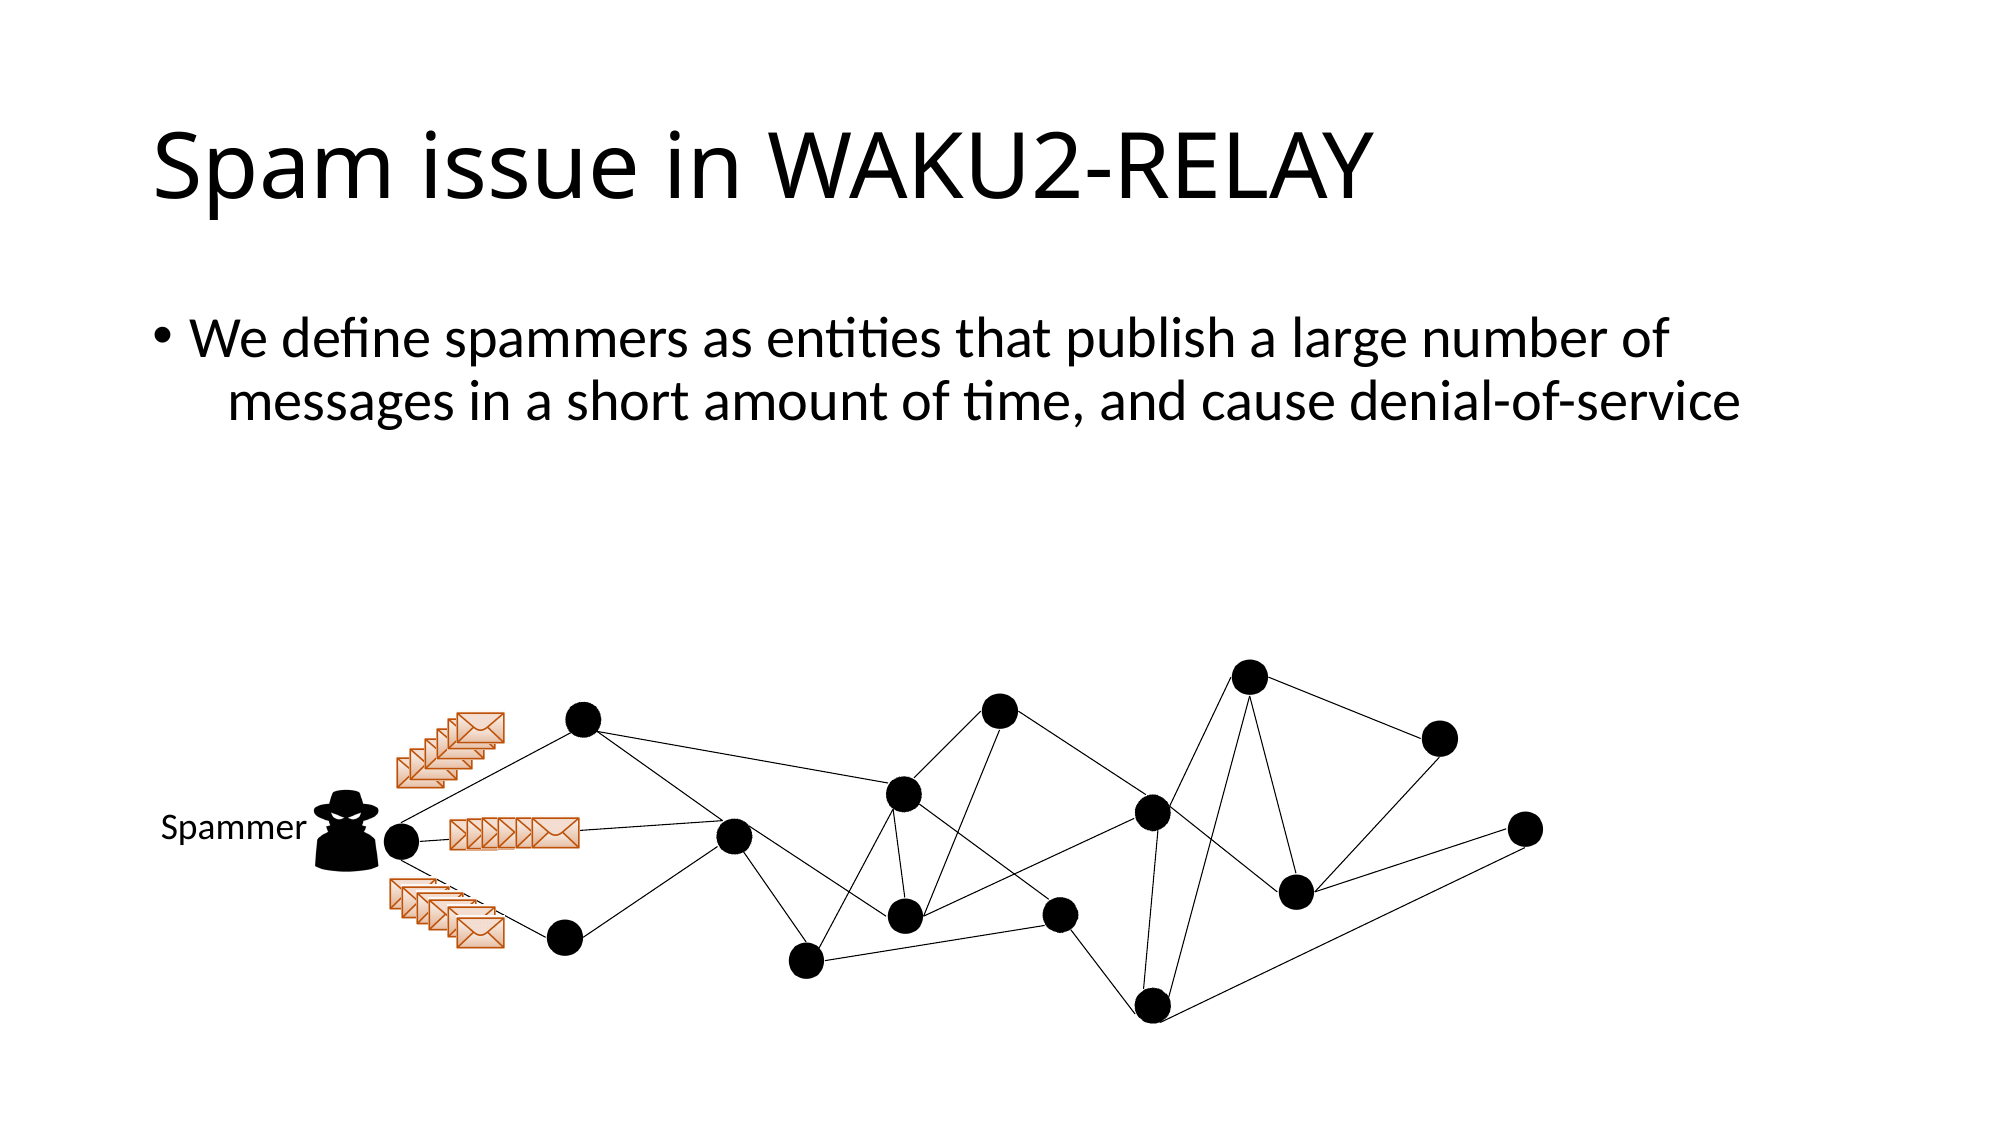

# Spam issue in WAKU2-RELAY
We define spammers as entities that publish a large number of messages in a short amount of time, and cause denial-of-service
Spammer